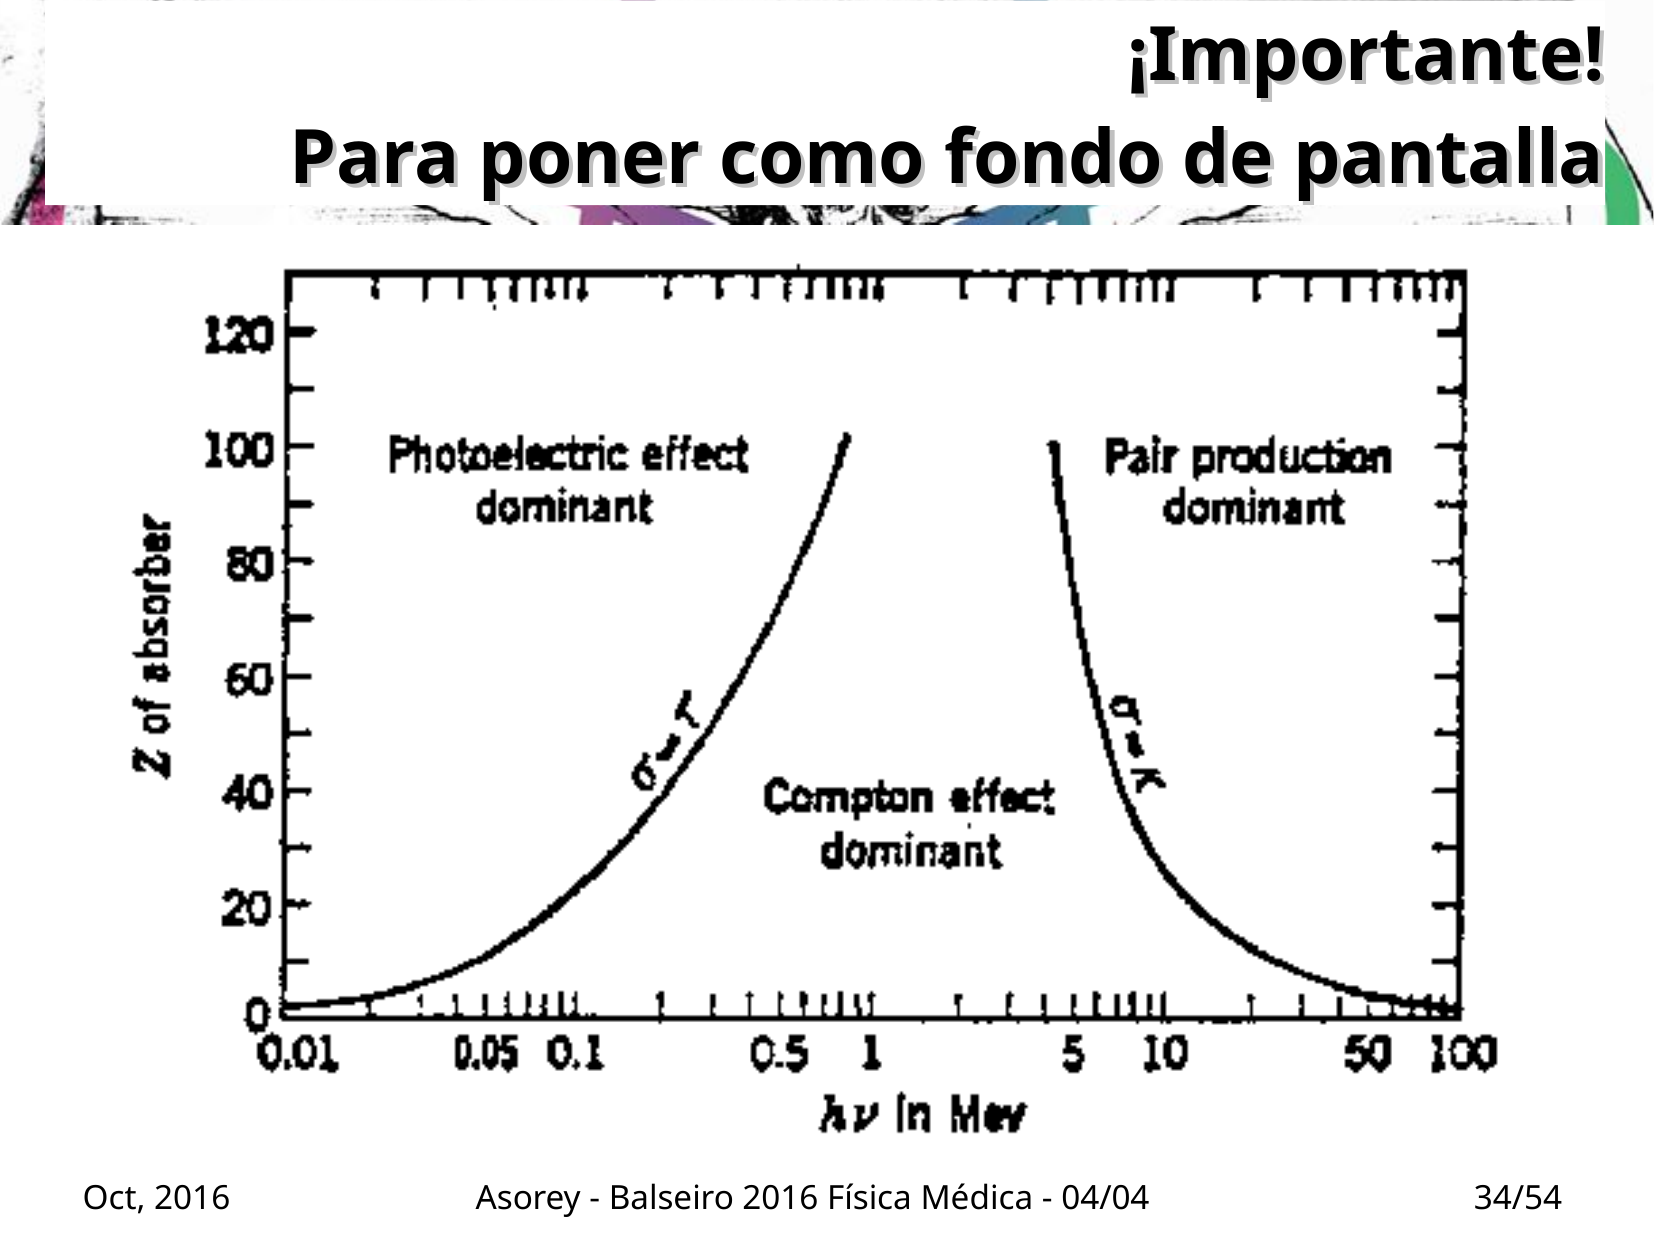

# ¡Importante! Para poner como fondo de pantalla
Oct, 2016
Asorey - Balseiro 2016 Física Médica - 04/04
34